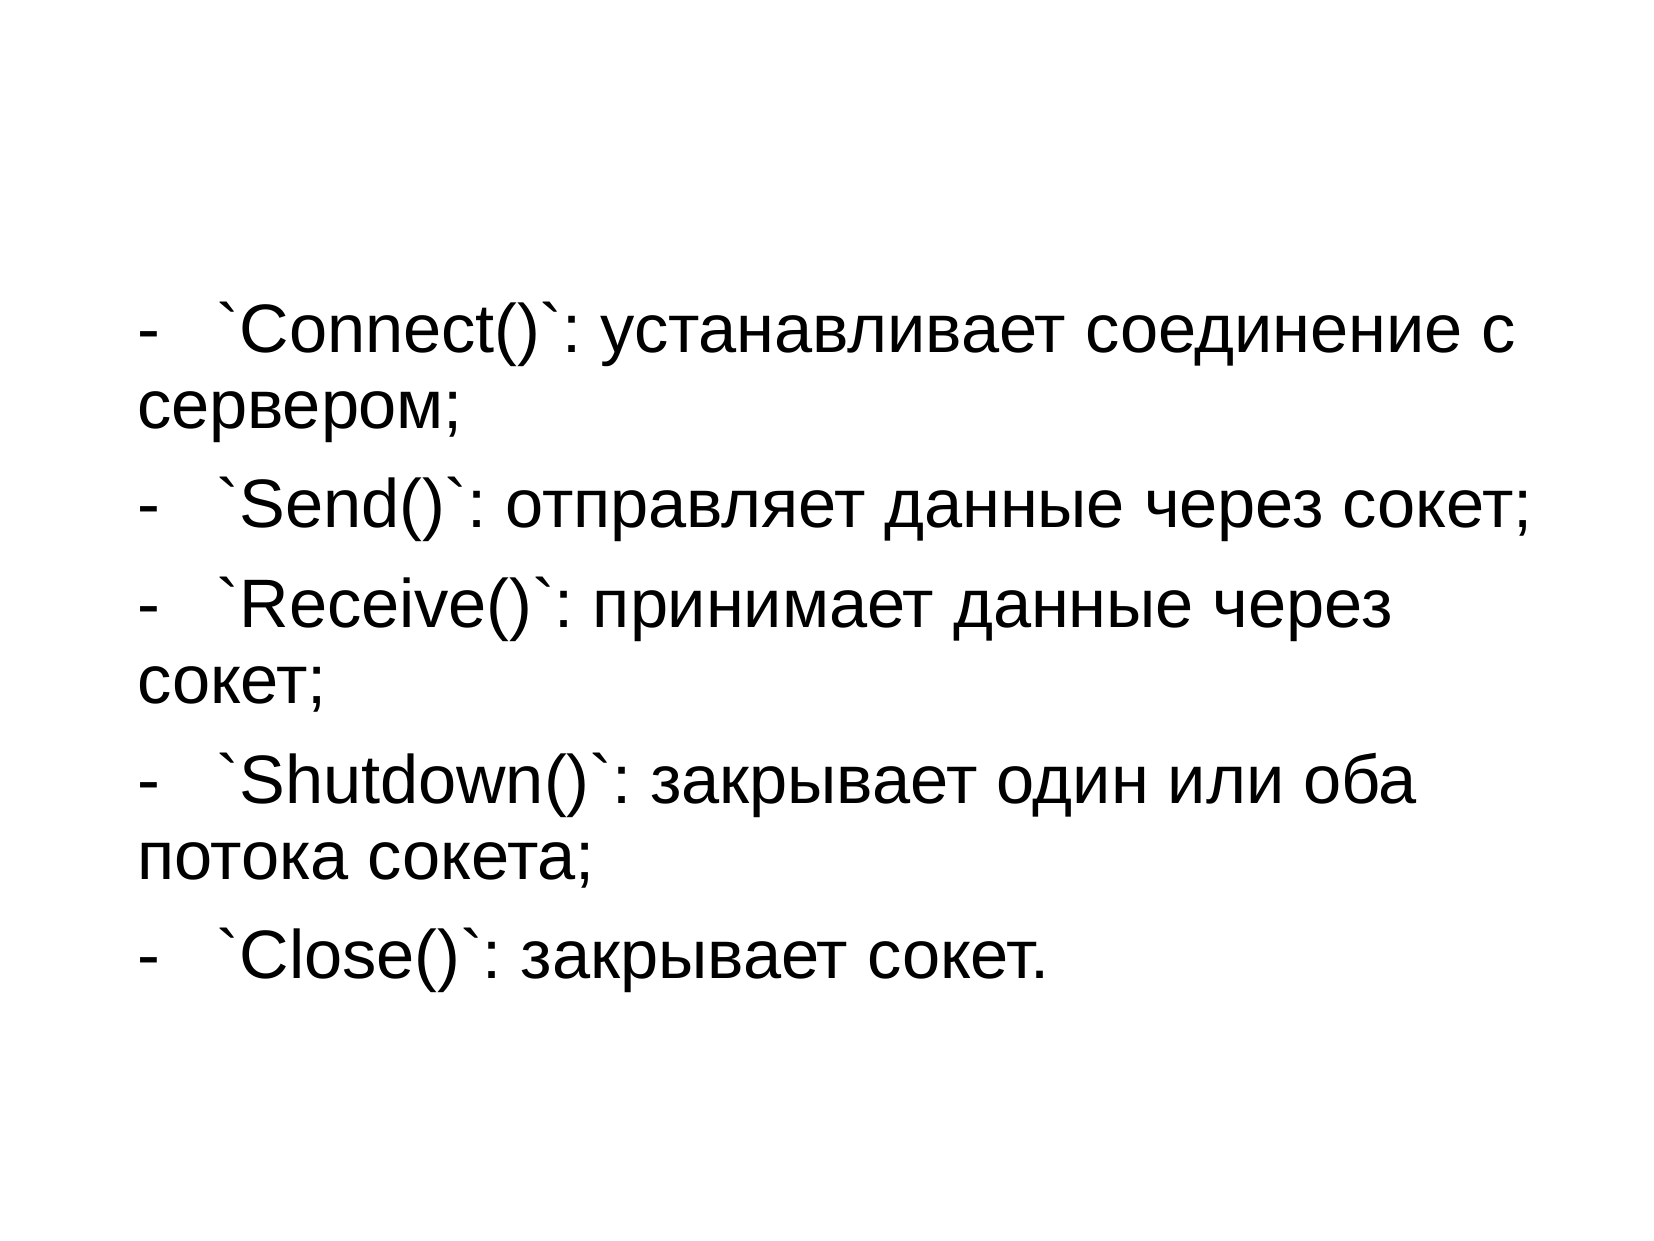

# - `Connect()`: устанавливает соединение с сервером;
- `Send()`: отправляет данные через сокет;
- `Receive()`: принимает данные через сокет;
- `Shutdown()`: закрывает один или оба потока сокета;
- `Close()`: закрывает сокет.